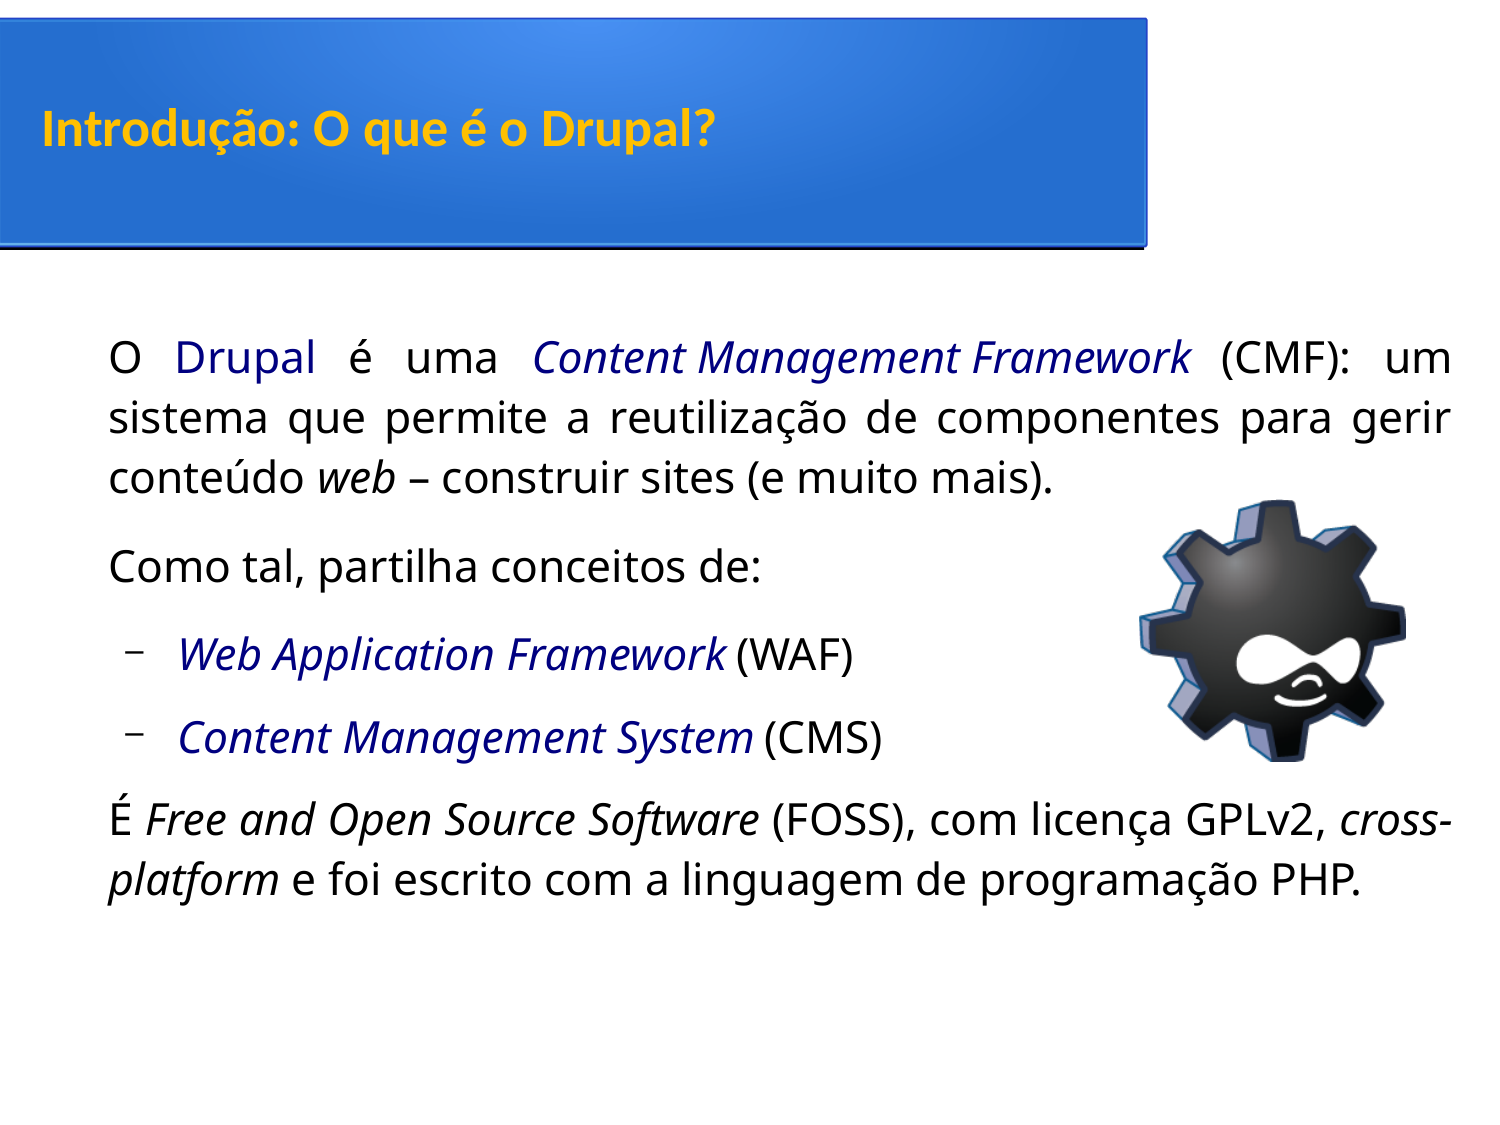

# Introdução: O que é o Drupal?
O Drupal é uma Content Management Framework (CMF): um sistema que permite a reutilização de componentes para gerir conteúdo web – construir sites (e muito mais).
Como tal, partilha conceitos de:
Web Application Framework (WAF)
Content Management System (CMS)
É Free and Open Source Software (FOSS), com licença GPLv2, cross-platform e foi escrito com a linguagem de programação PHP.